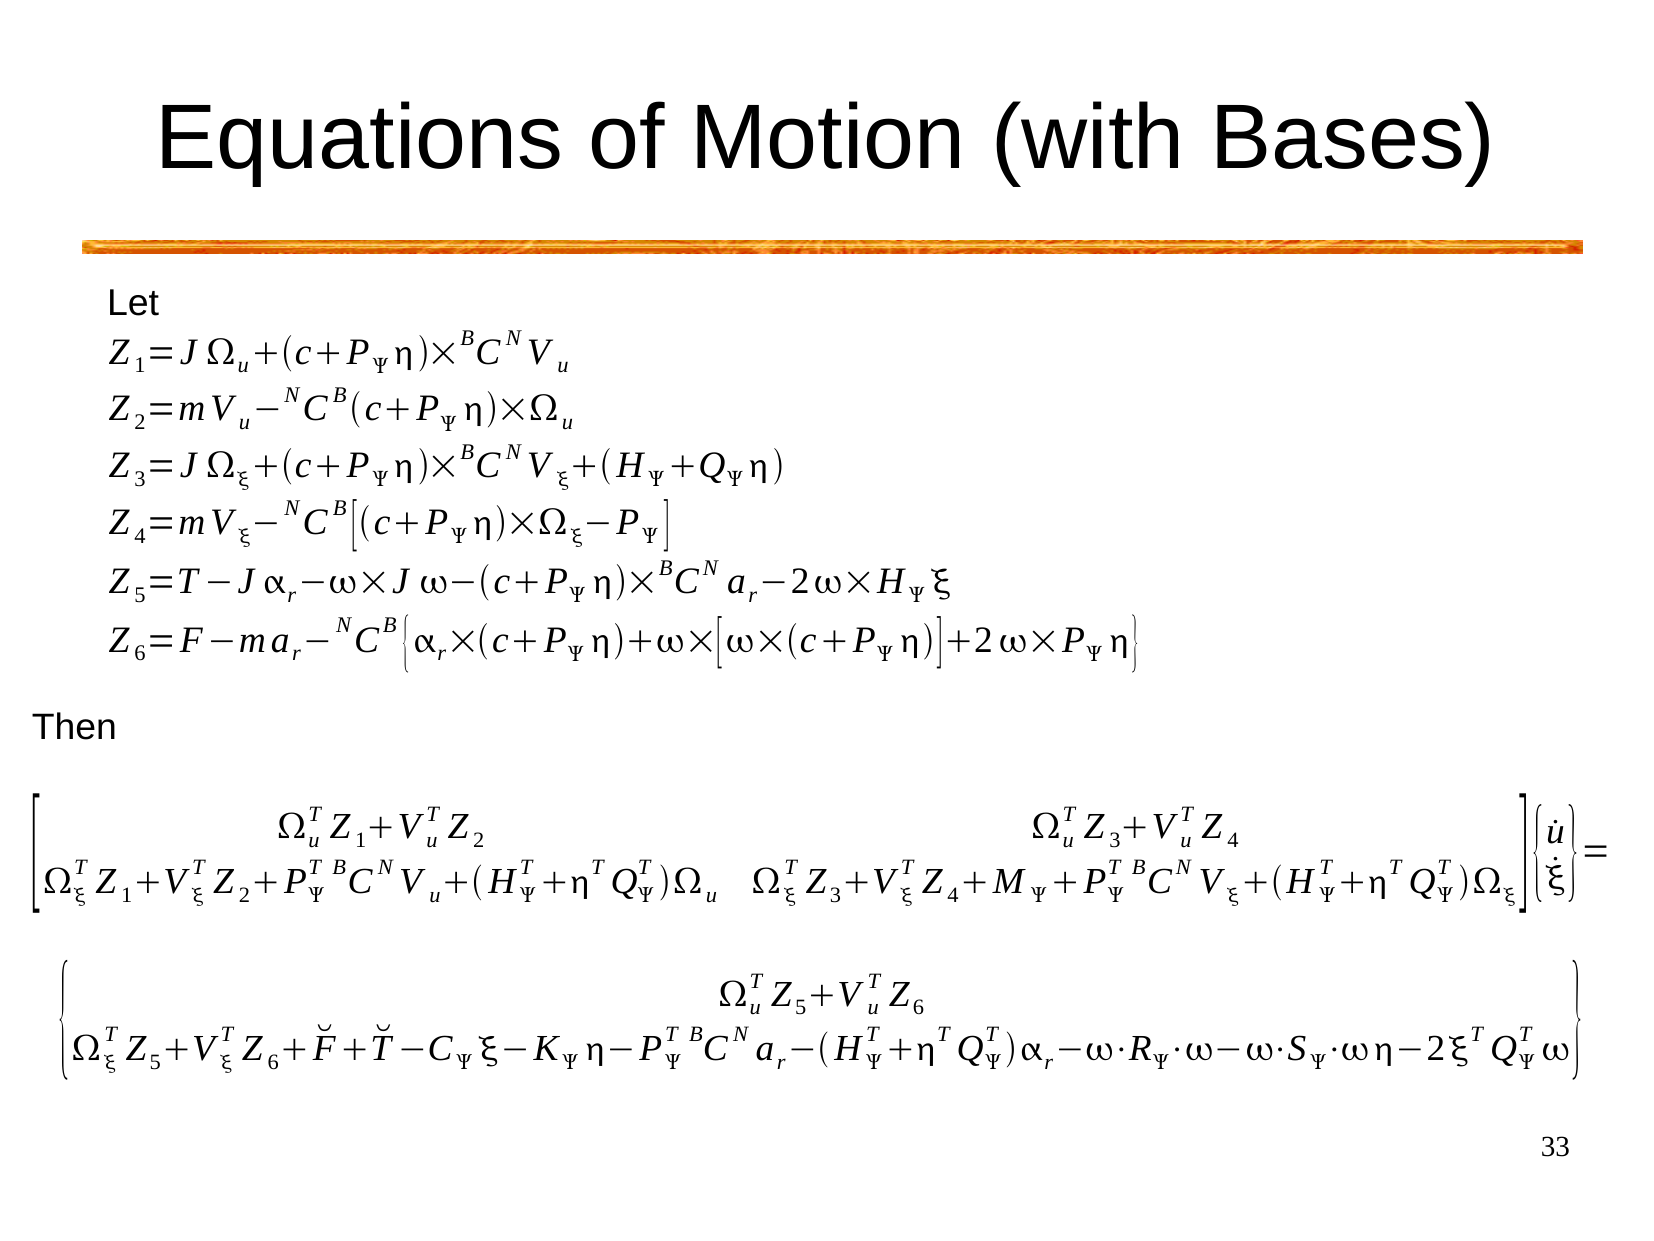

# Equations of Motion (with Bases)
33